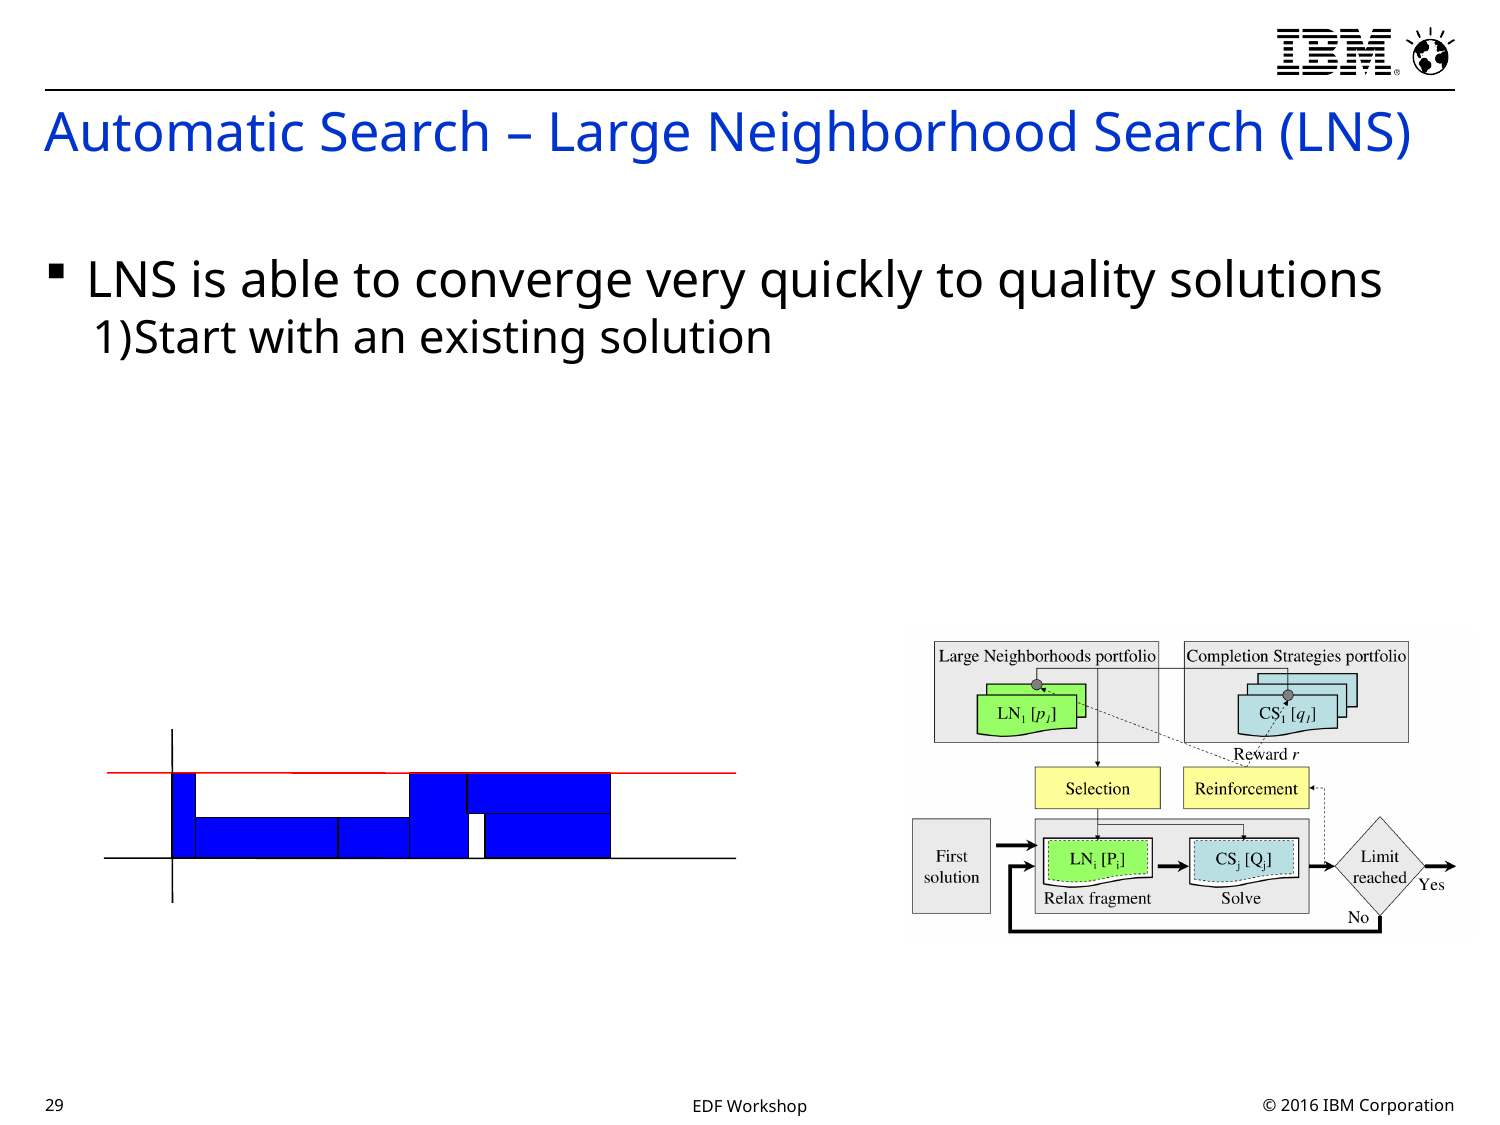

# Automatic Search – Large Neighborhood Search (LNS)
LNS is able to converge very quickly to quality solutions
Start with an existing solution
29